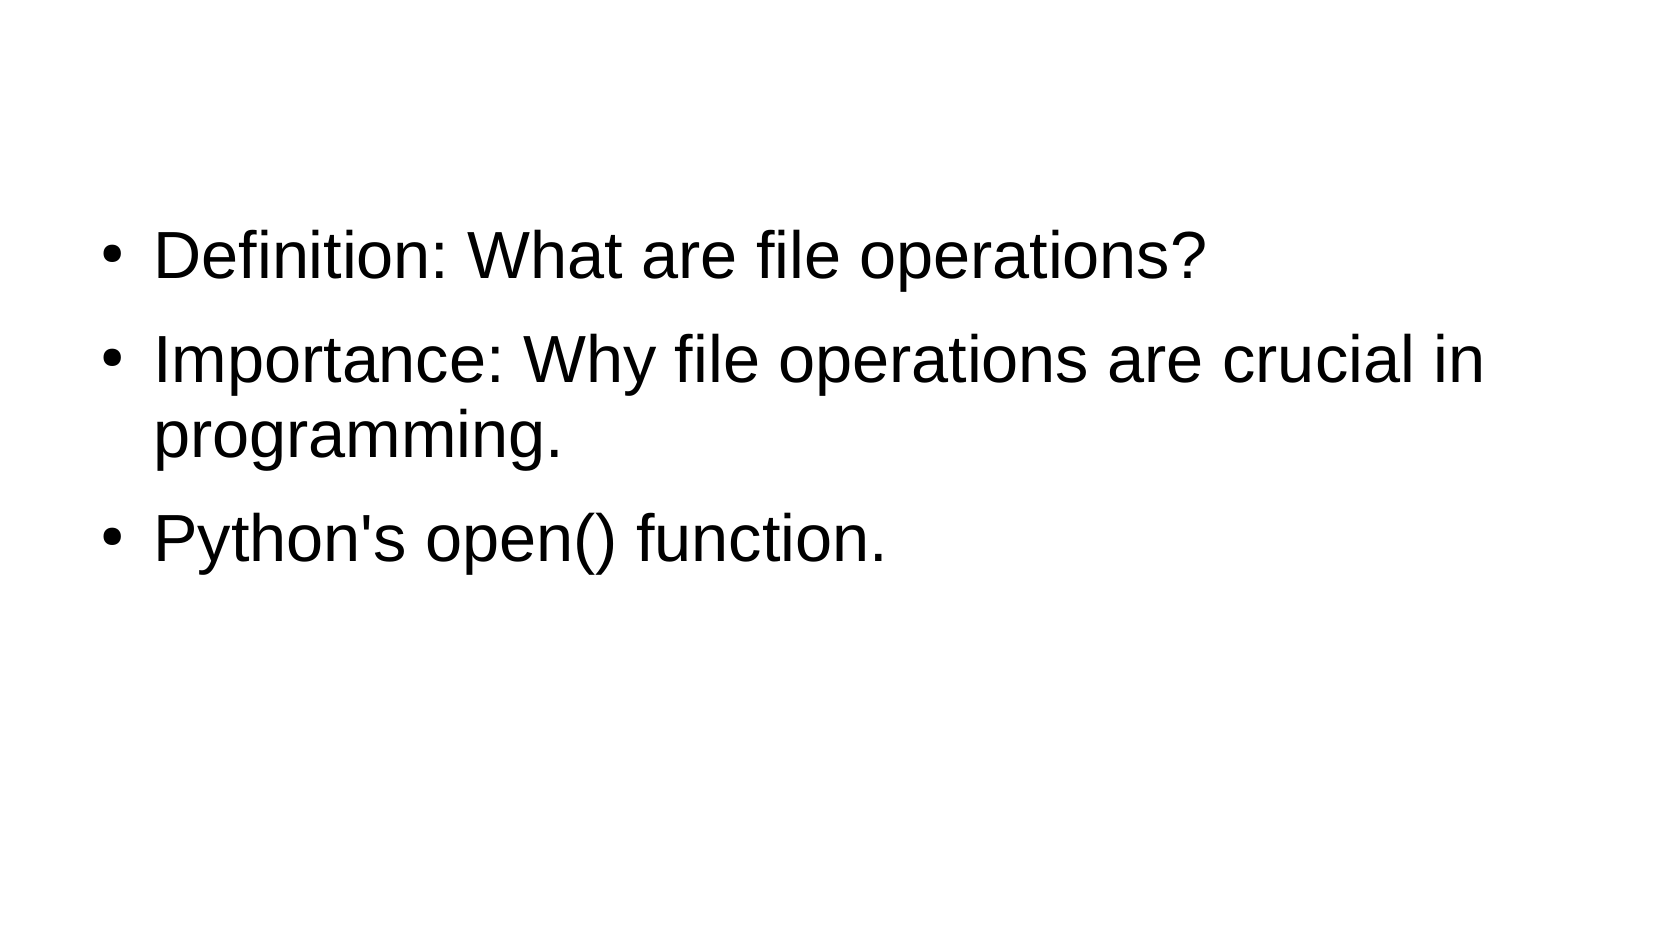

# Definition: What are file operations?
Importance: Why file operations are crucial in programming.
Python's open() function.